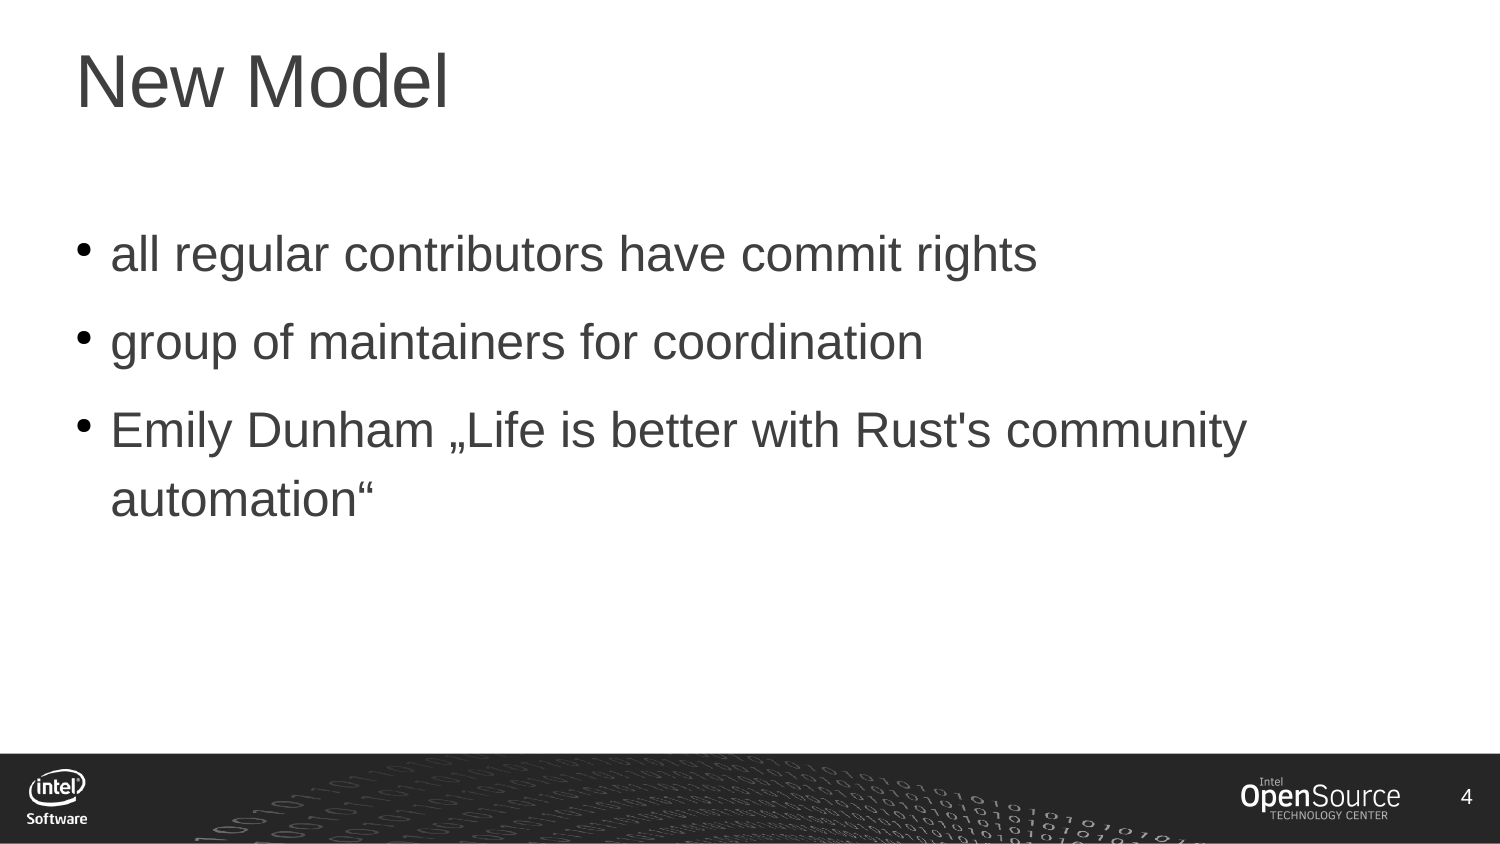

# New Model
all regular contributors have commit rights
group of maintainers for coordination
Emily Dunham „Life is better with Rust's community automation“